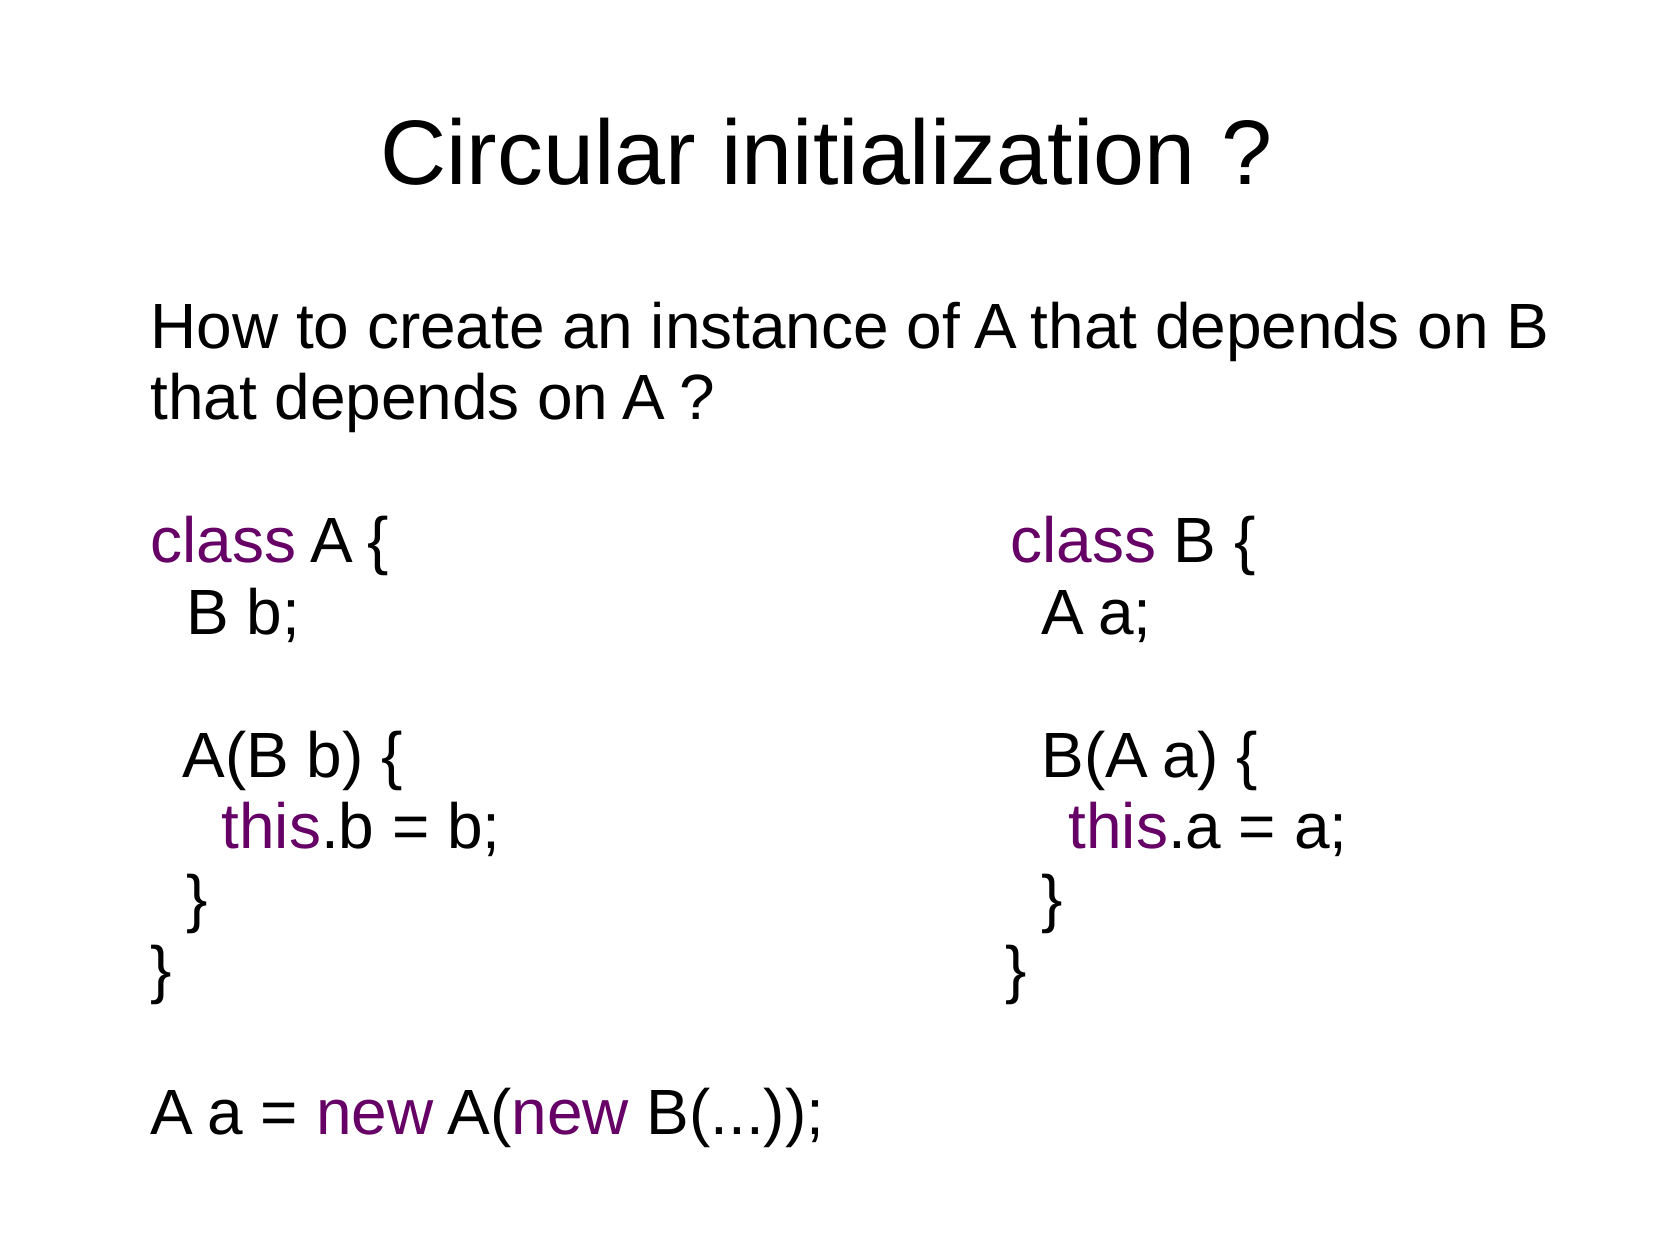

# Circular initialization ?
How to create an instance of A that depends on B that depends on A ?
class A { class B {
 B b; A a;
 A(B b) { B(A a) {
 this.b = b; this.a = a;
 } }
} }
A a = new A(new B(...));